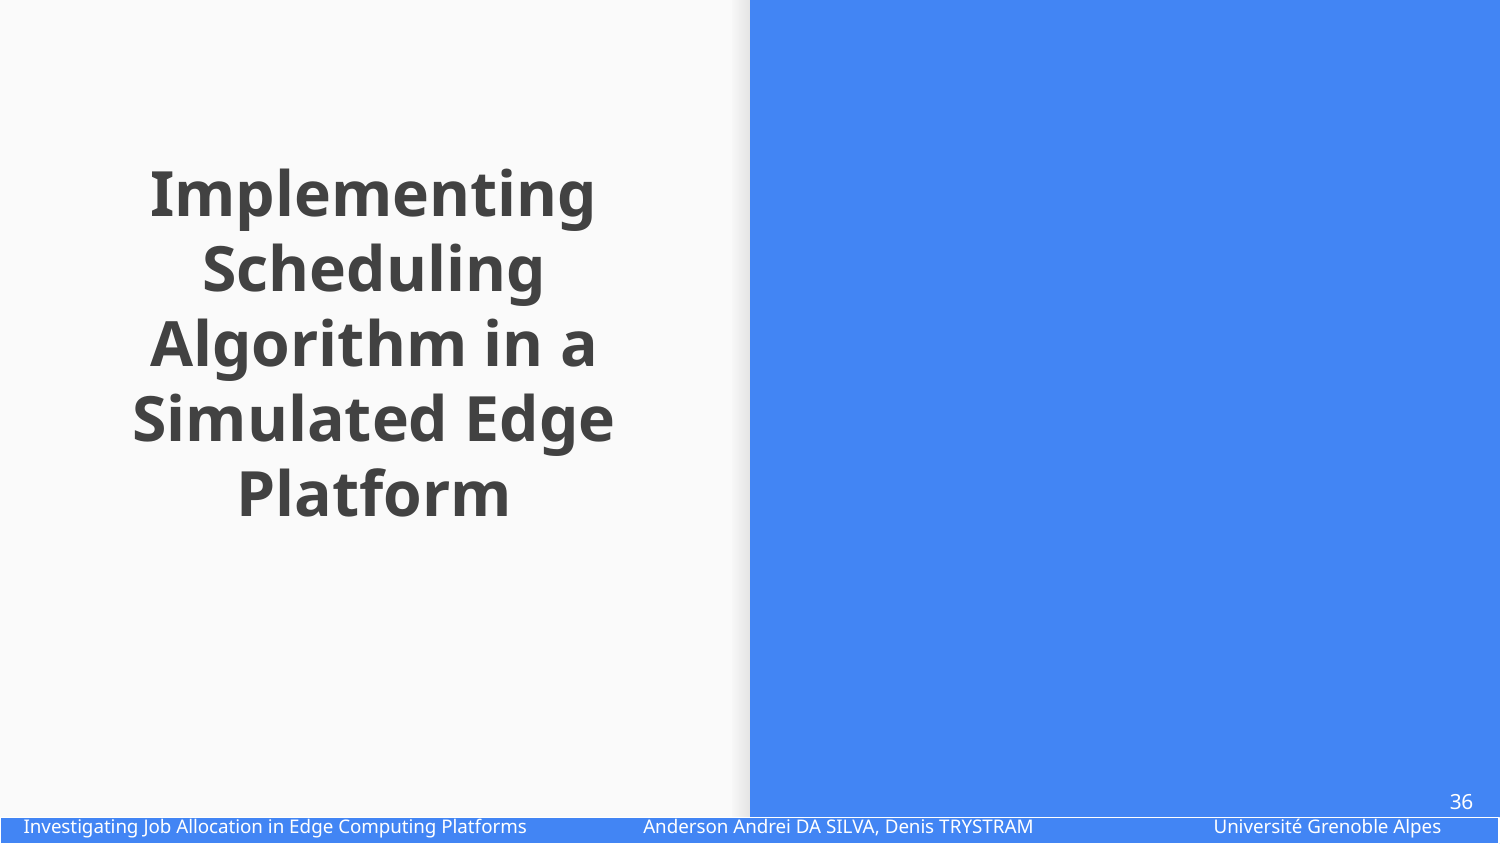

# Implementing Scheduling Algorithm in a Simulated Edge Platform
Investigating Job Allocation in Edge Computing Platforms
Anderson Andrei DA SILVA, Denis TRYSTRAM
Université Grenoble Alpes